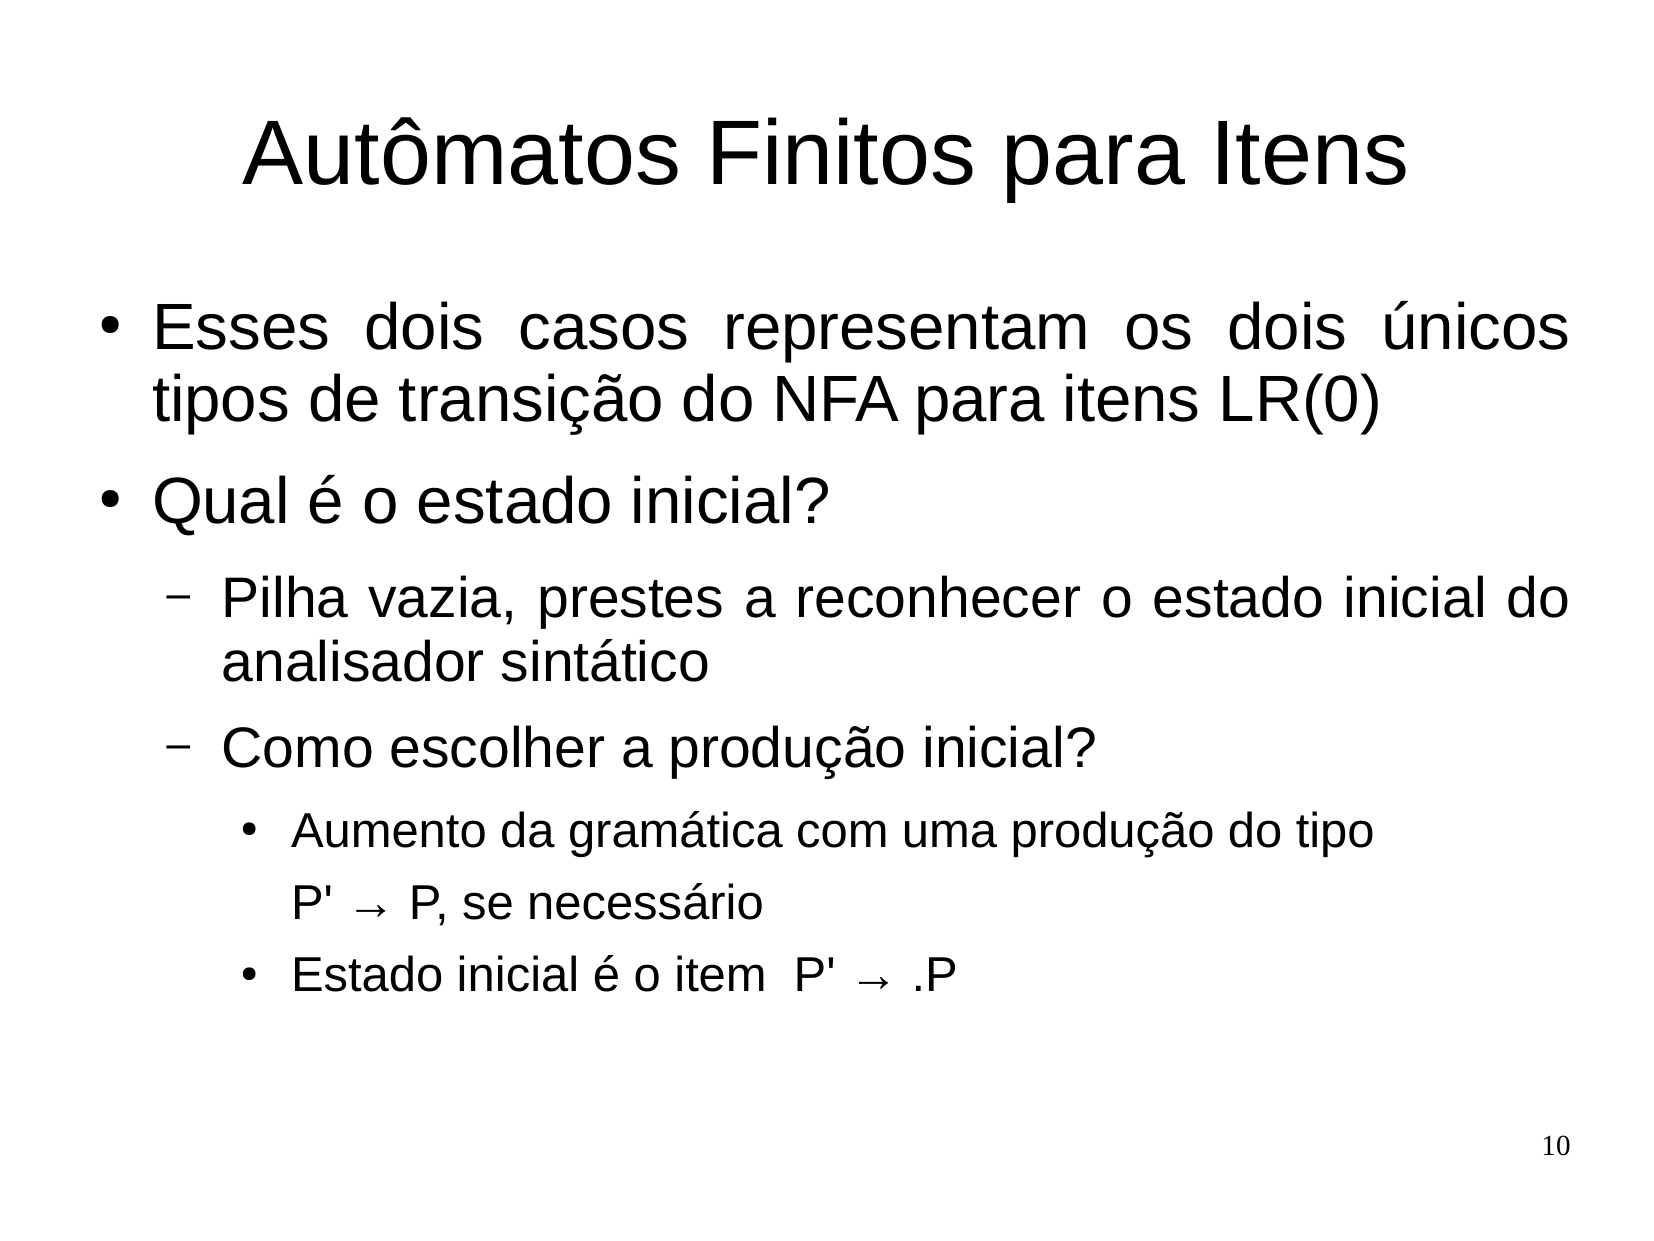

# Autômatos Finitos para Itens
Esses dois casos representam os dois únicos tipos de transição do NFA para itens LR(0)
Qual é o estado inicial?
Pilha vazia, prestes a reconhecer o estado inicial do analisador sintático
Como escolher a produção inicial?
Aumento da gramática com uma produção do tipo
P' → P, se necessário
Estado inicial é o item P' → .P
10